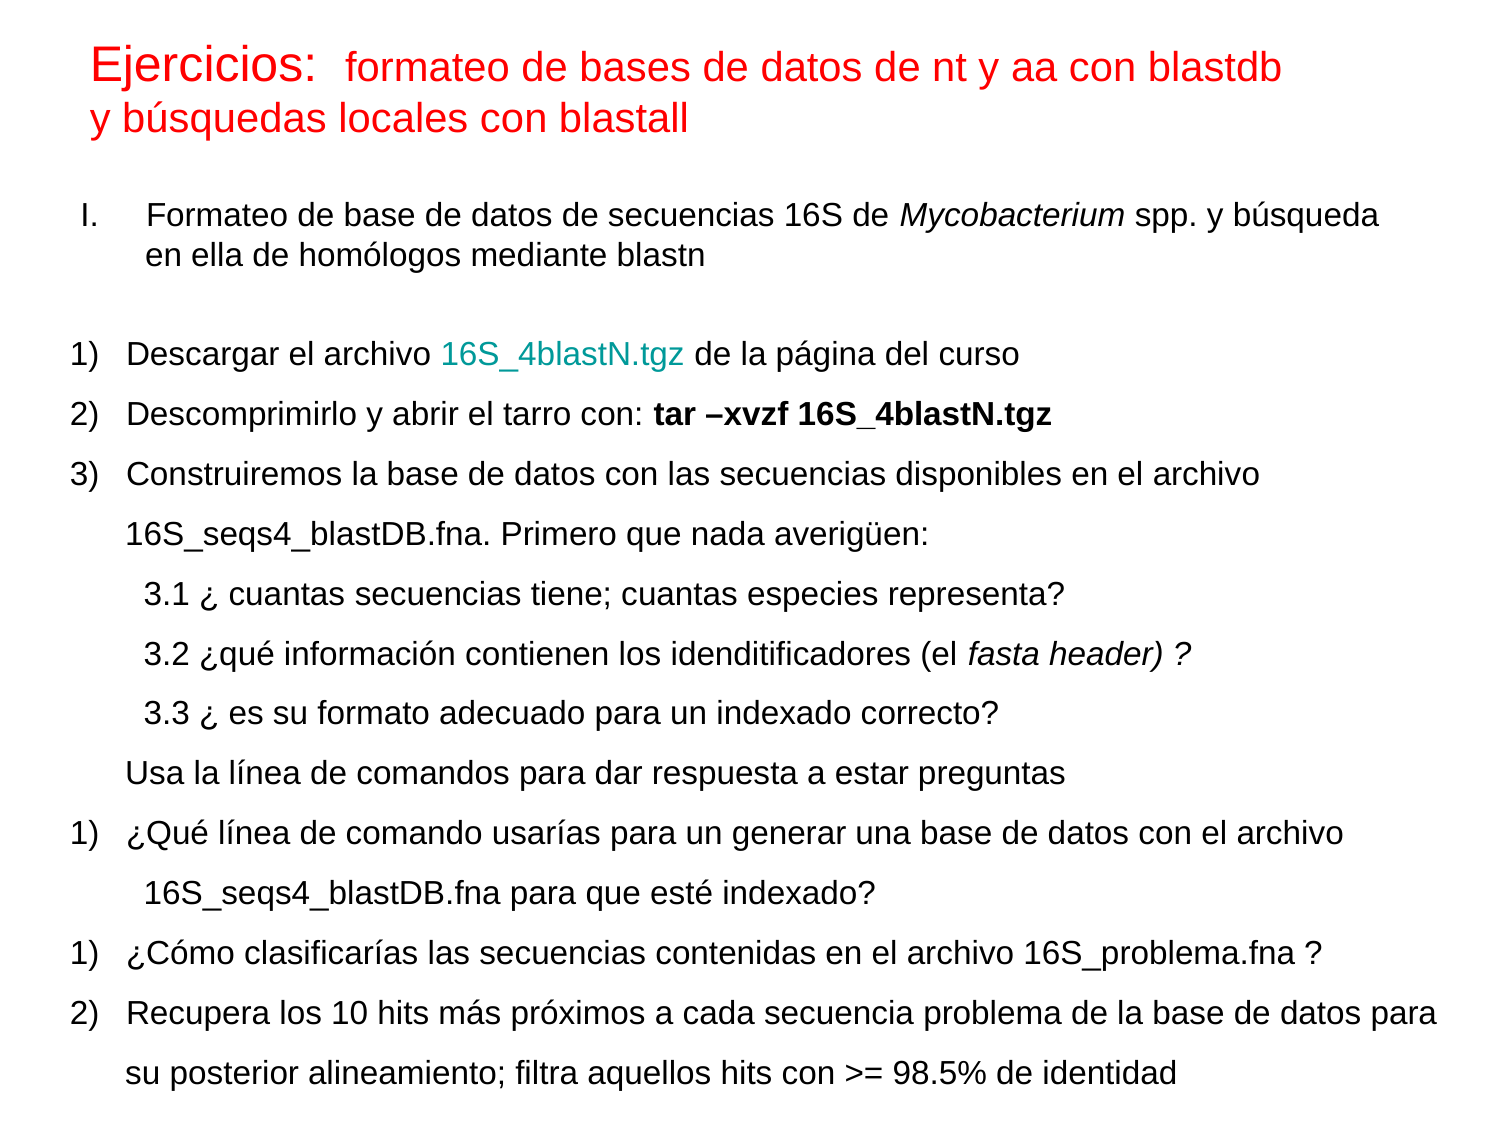

Ejercicios: formateo de bases de datos de nt y aa con blastdb
y búsquedas locales con blastall
Formateo de base de datos de secuencias 16S de Mycobacterium spp. y búsqueda
 en ella de homólogos mediante blastn
Descargar el archivo 16S_4blastN.tgz de la página del curso
Descomprimirlo y abrir el tarro con: tar –xvzf 16S_4blastN.tgz
Construiremos la base de datos con las secuencias disponibles en el archivo
 16S_seqs4_blastDB.fna. Primero que nada averigüen:
 3.1 ¿ cuantas secuencias tiene; cuantas especies representa?
 3.2 ¿qué información contienen los idenditificadores (el fasta header) ?
 3.3 ¿ es su formato adecuado para un indexado correcto?
 Usa la línea de comandos para dar respuesta a estar preguntas
¿Qué línea de comando usarías para un generar una base de datos con el archivo
 16S_seqs4_blastDB.fna para que esté indexado?
¿Cómo clasificarías las secuencias contenidas en el archivo 16S_problema.fna ?
Recupera los 10 hits más próximos a cada secuencia problema de la base de datos para
 su posterior alineamiento; filtra aquellos hits con >= 98.5% de identidad